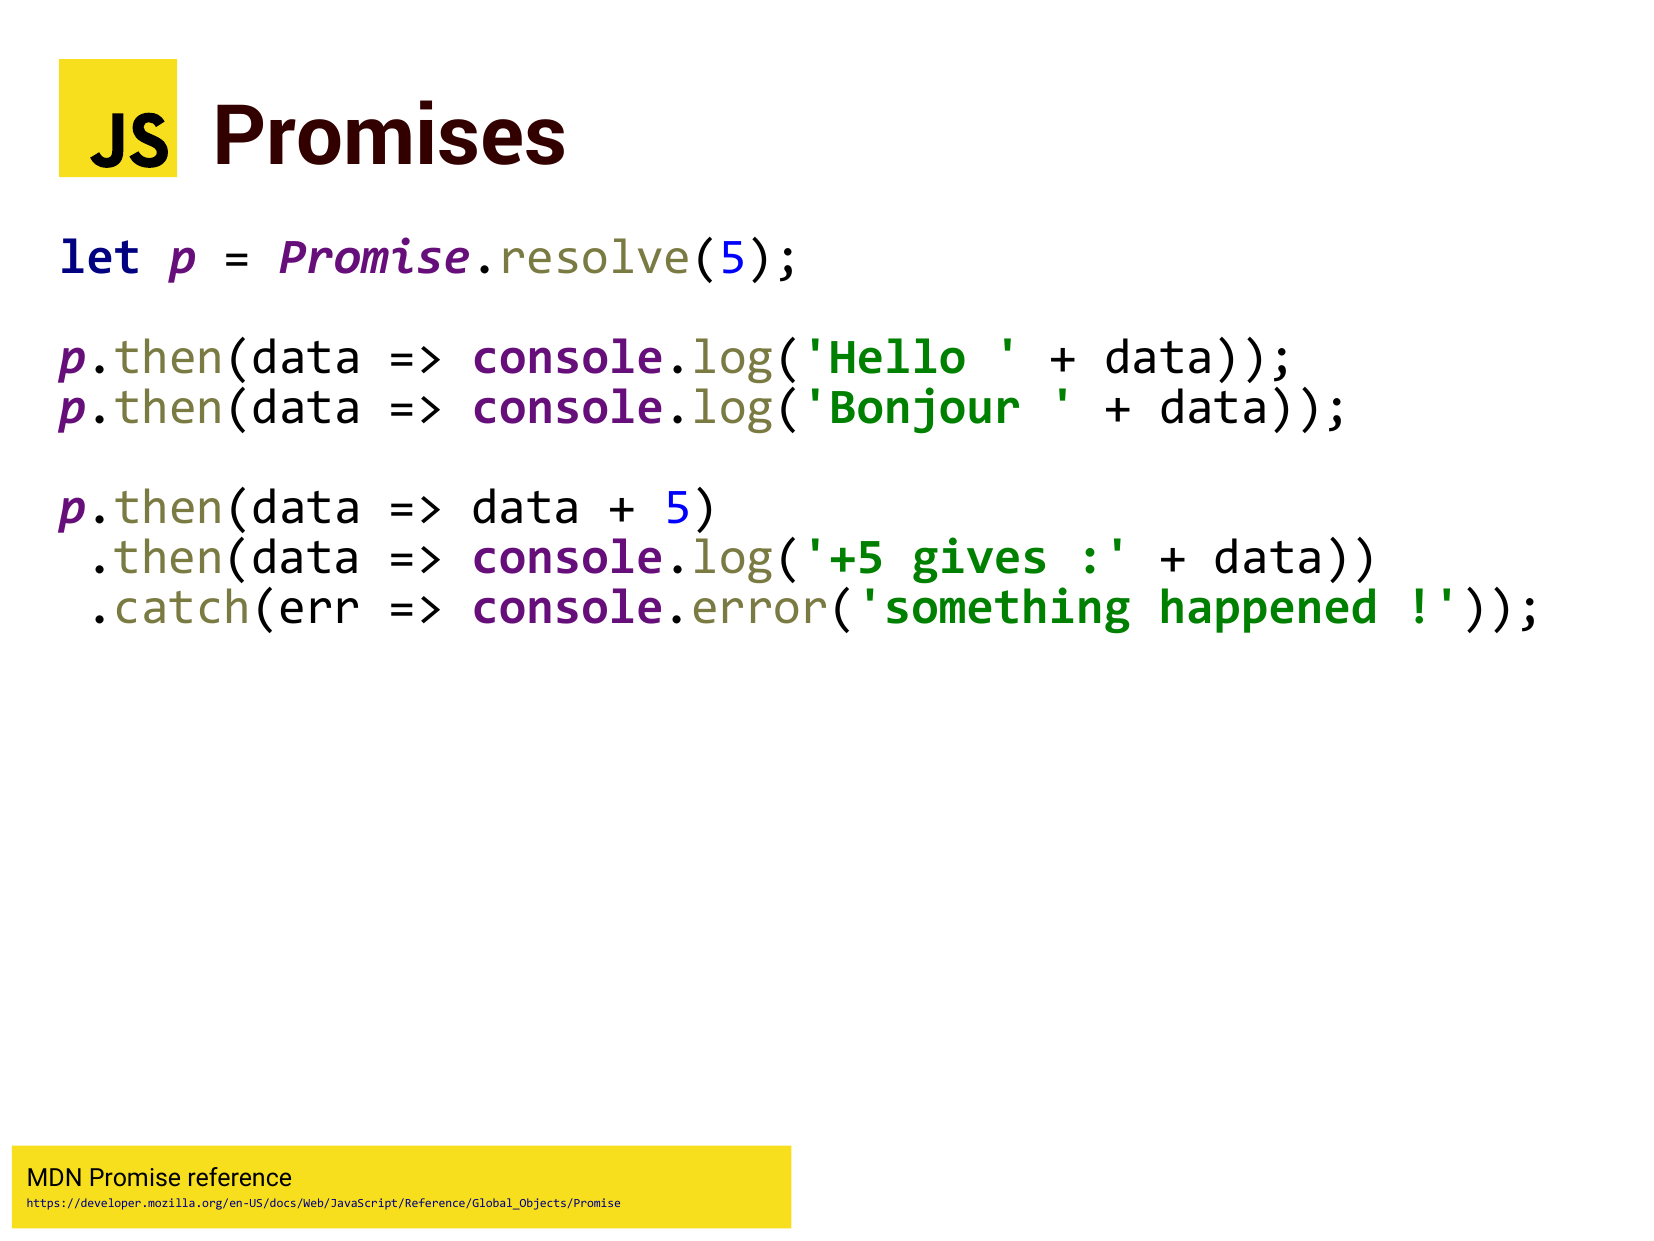

# Promises
let p = Promise.resolve(5);
p.then(data => console.log('Hello ' + data));
p.then(data => console.log('Bonjour ' + data));
p.then(data => data + 5)
 .then(data => console.log('+5 gives :' + data))
 .catch(err => console.error('something happened !'));
MDN Promise reference
https://developer.mozilla.org/en-US/docs/Web/JavaScript/Reference/Global_Objects/Promise